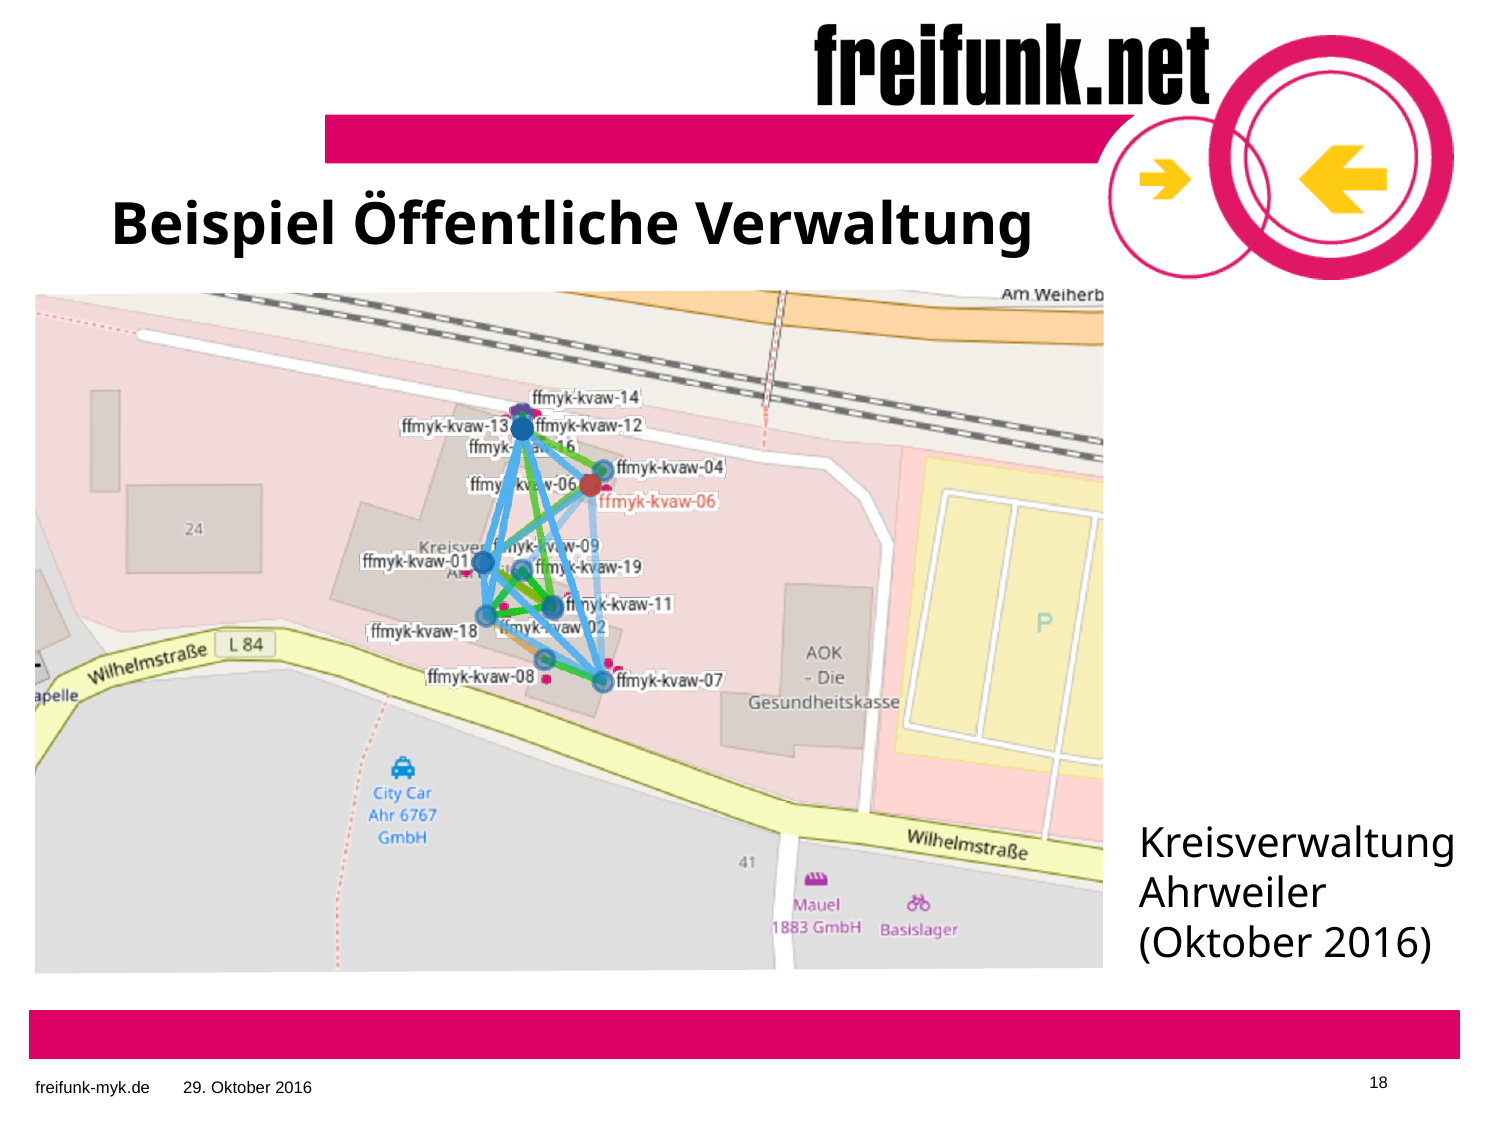

# Beispiel Öffentliche Verwaltung
Kreisverwaltung Ahrweiler
(Oktober 2016)
18
freifunk-myk.de